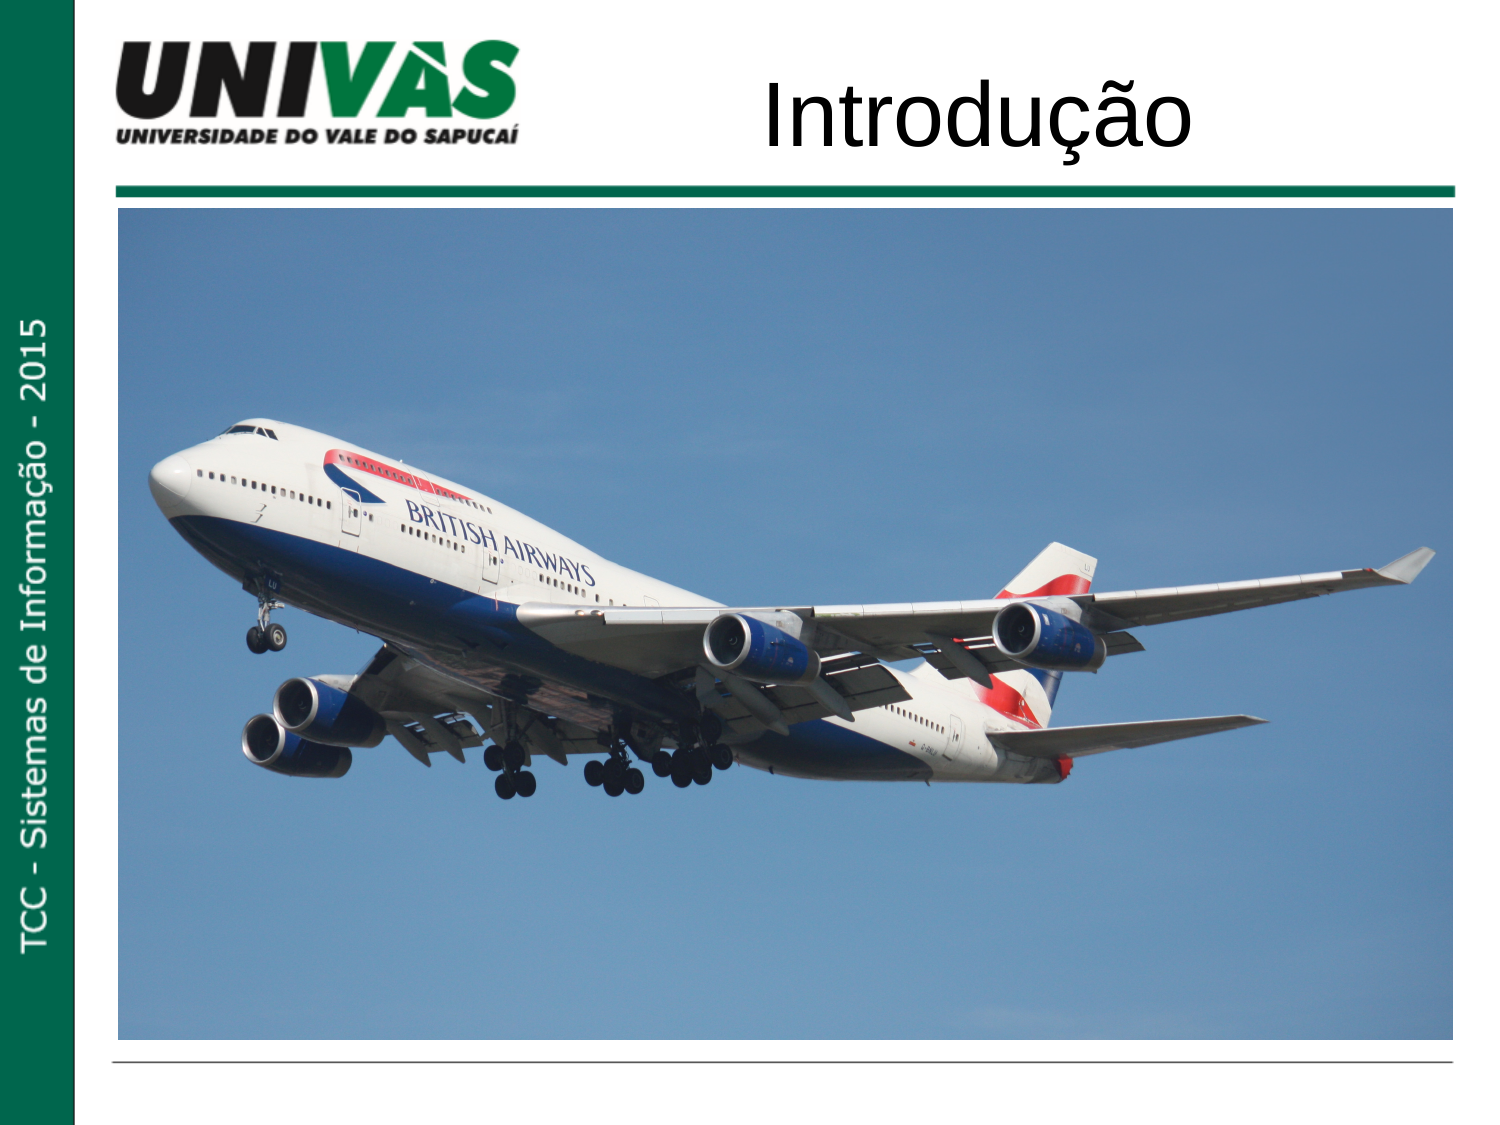

# Introdução
Complexidade dos softwares
Sistemas modulares
Fernandes (2009) forneceu uma visão geral sobre o framework OSGi
Mayworm (2010) demonstra a tecnologia OSGi no contexto de aplicações distribuídas